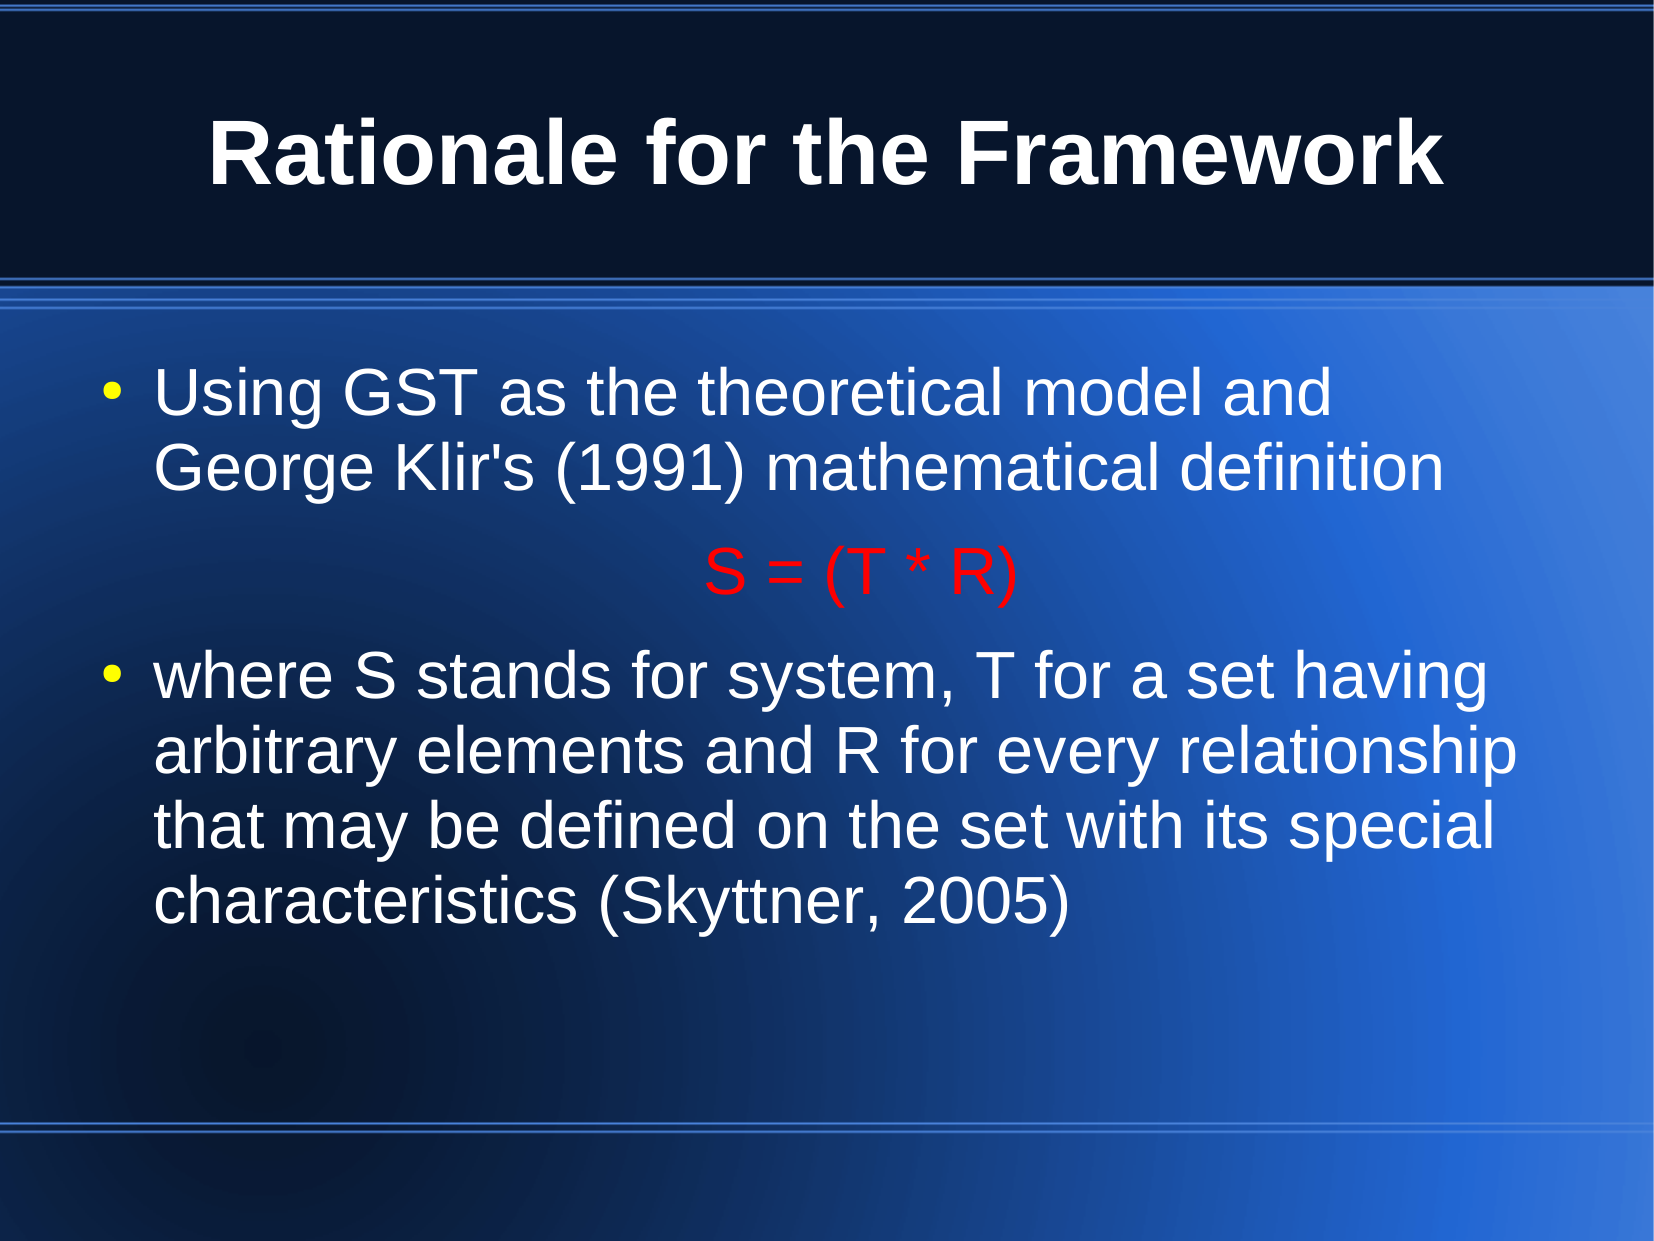

# Rationale for the Framework
Using GST as the theoretical model and George Klir's (1991) mathematical definition
S = (T * R)
where S stands for system, T for a set having arbitrary elements and R for every relationship that may be defined on the set with its special characteristics (Skyttner, 2005)